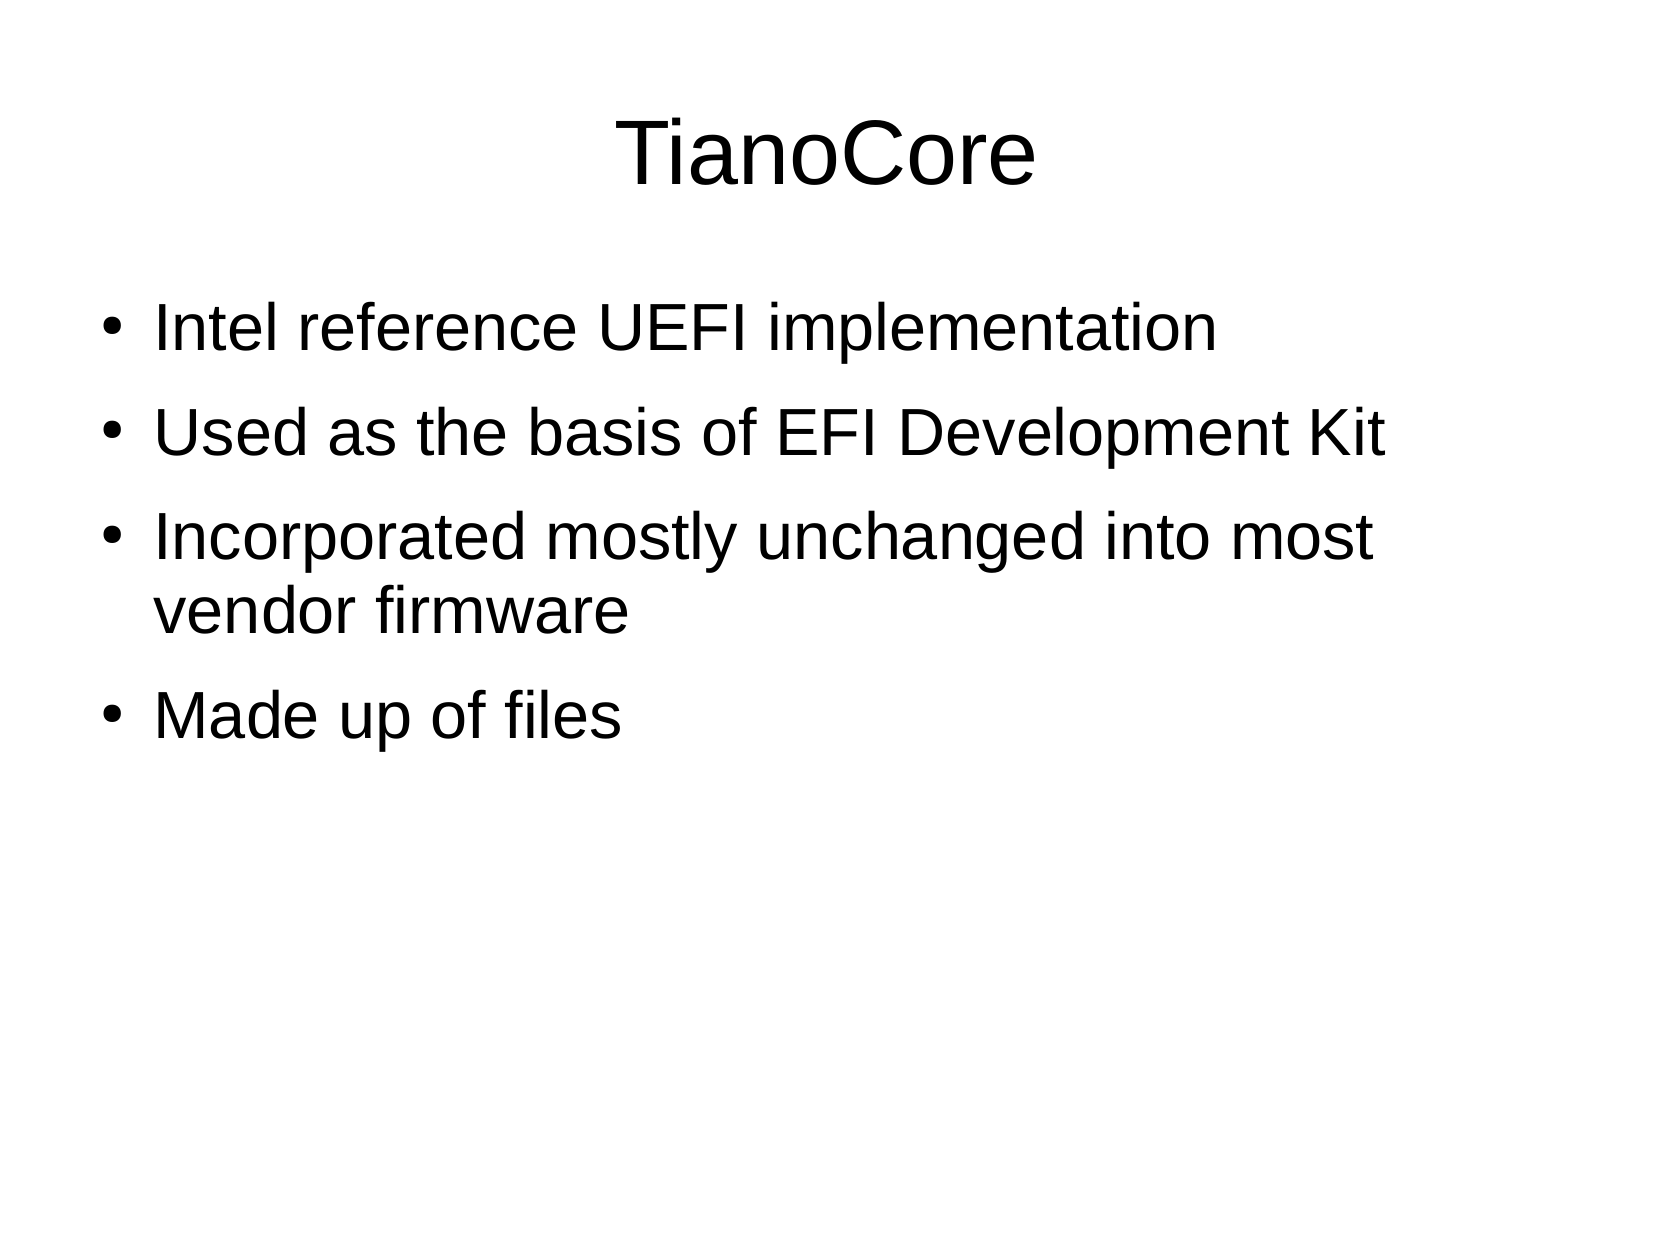

# TianoCore
Intel reference UEFI implementation
Used as the basis of EFI Development Kit
Incorporated mostly unchanged into most vendor firmware
Made up of files